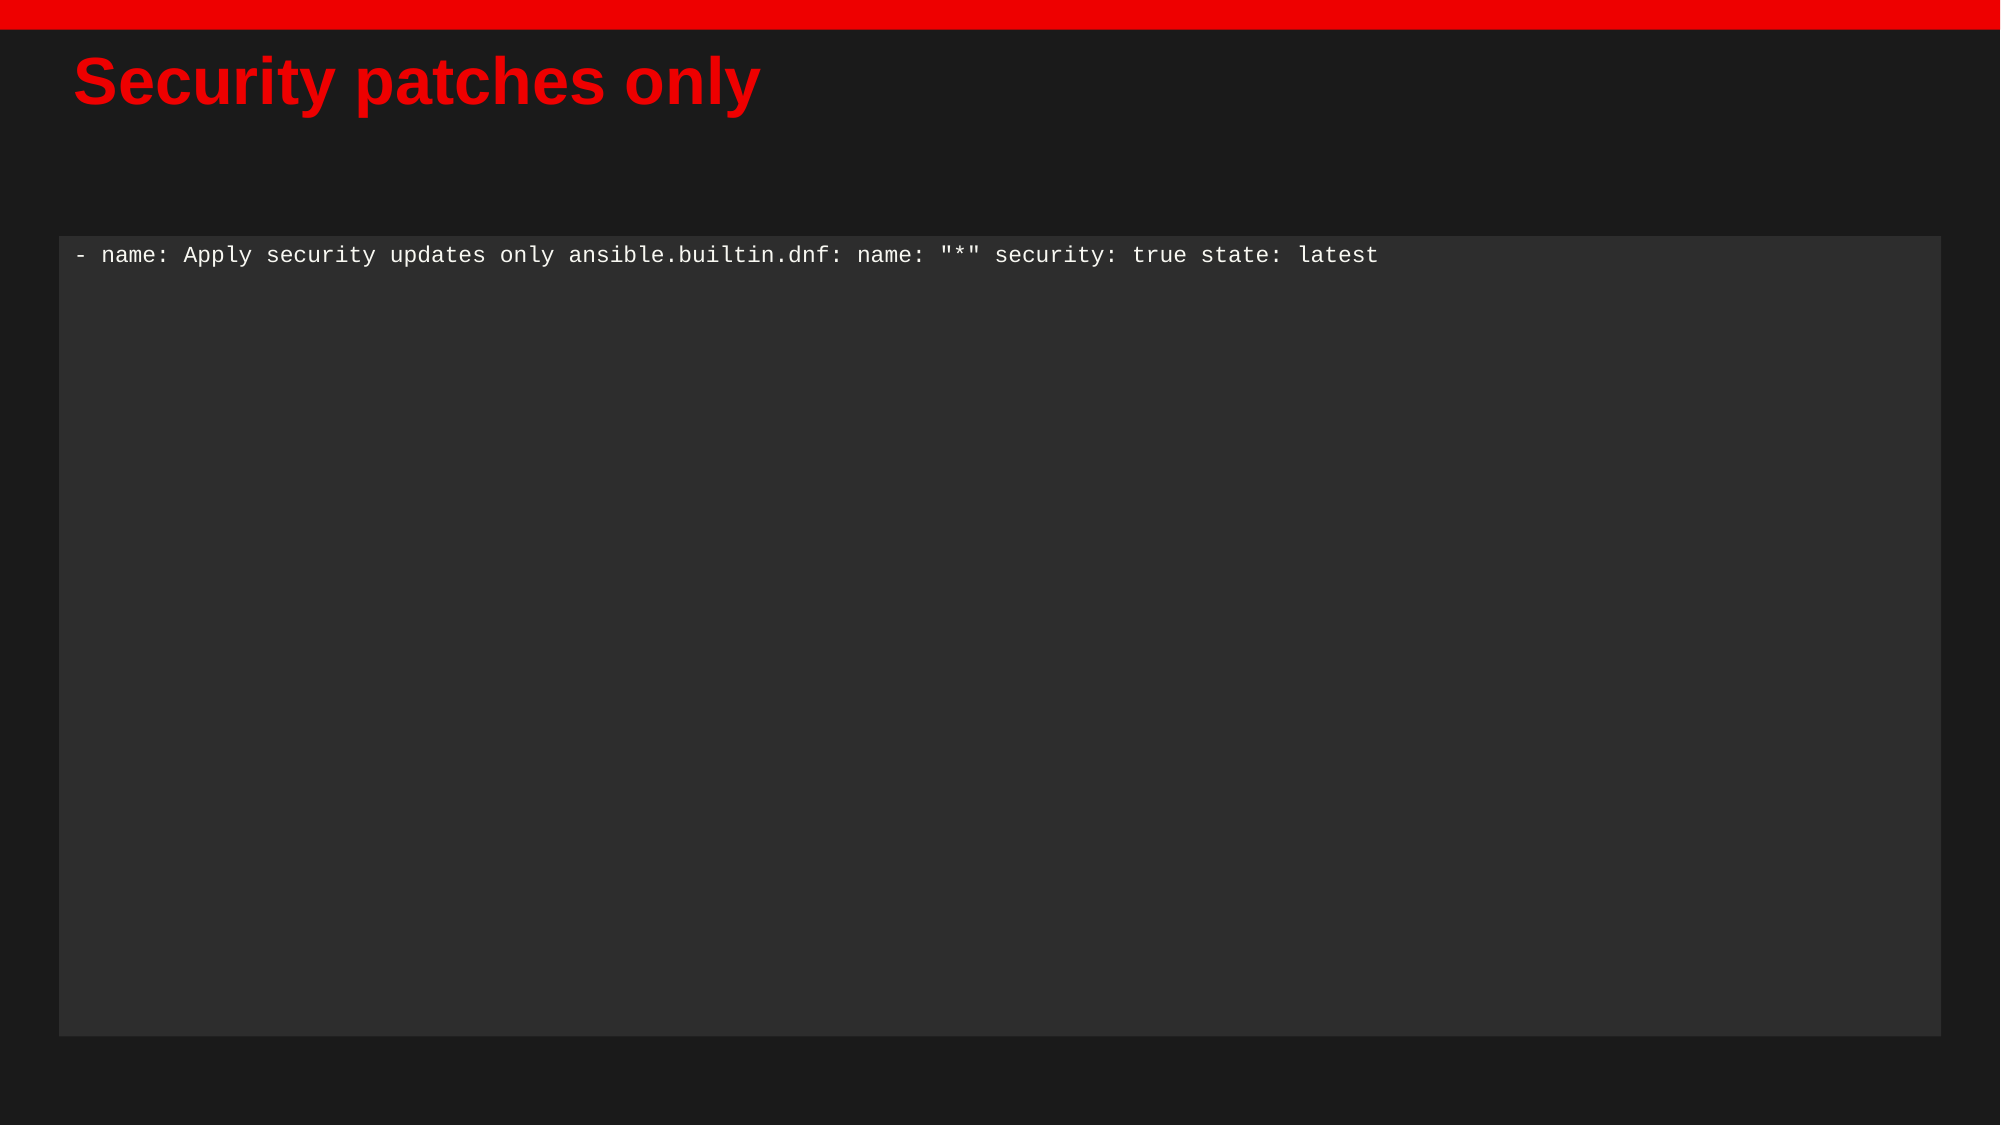

Security patches only
- name: Apply security updates only ansible.builtin.dnf: name: "*" security: true state: latest